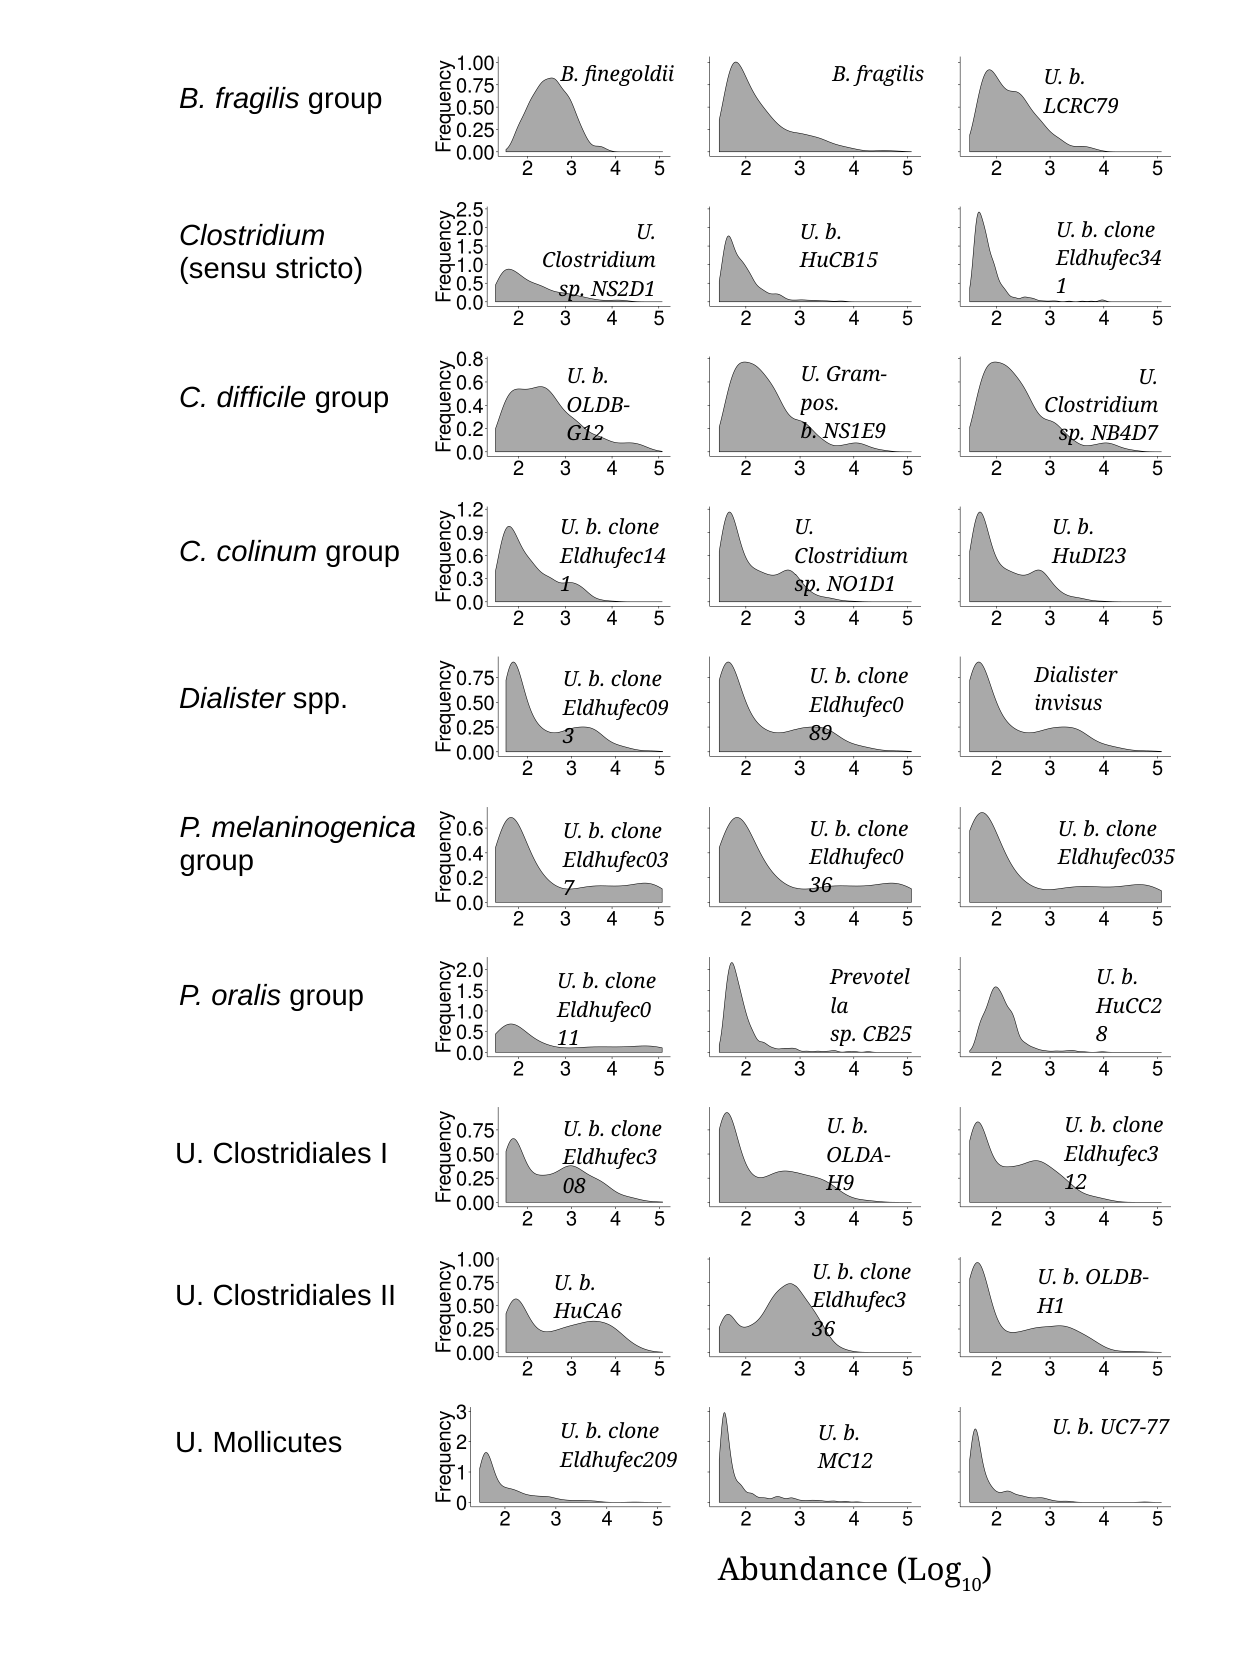

B. finegoldii
B. fragilis
U. b. LCRC79
B. fragilis group
U. b. clone
Eldhufec341
U. Clostridium sp. NS2D1
U. b. HuCB15
Clostridium
(sensu stricto)
U. Gram-pos.
b. NS1E9
U. b.
OLDB-G12
U. Clostridium sp. NB4D7
C. difficile group
U. b. clone Eldhufec141
U. Clostridium sp. NO1D1
U. b. HuDI23
C. colinum group
Dialister invisus
U. b. clone Eldhufec089
U. b. clone Eldhufec093
Dialister spp.
P. melaninogenica
group
U. b. clone Eldhufec036
U. b. clone Eldhufec035
U. b. clone Eldhufec037
Prevotella
sp. CB25
U. b.
HuCC28
U. b. clone Eldhufec011
P. oralis group
U. b. clone Eldhufec312
U. b.
OLDA-H9
U. b. clone Eldhufec308
U. Clostridiales I
U. b. clone Eldhufec336
U. b. OLDB-H1
U. b. HuCA6
U. Clostridiales II
U. b. UC7-77
U. b. clone Eldhufec209
U. b. MC12
U. Mollicutes
Abundance (Log10)